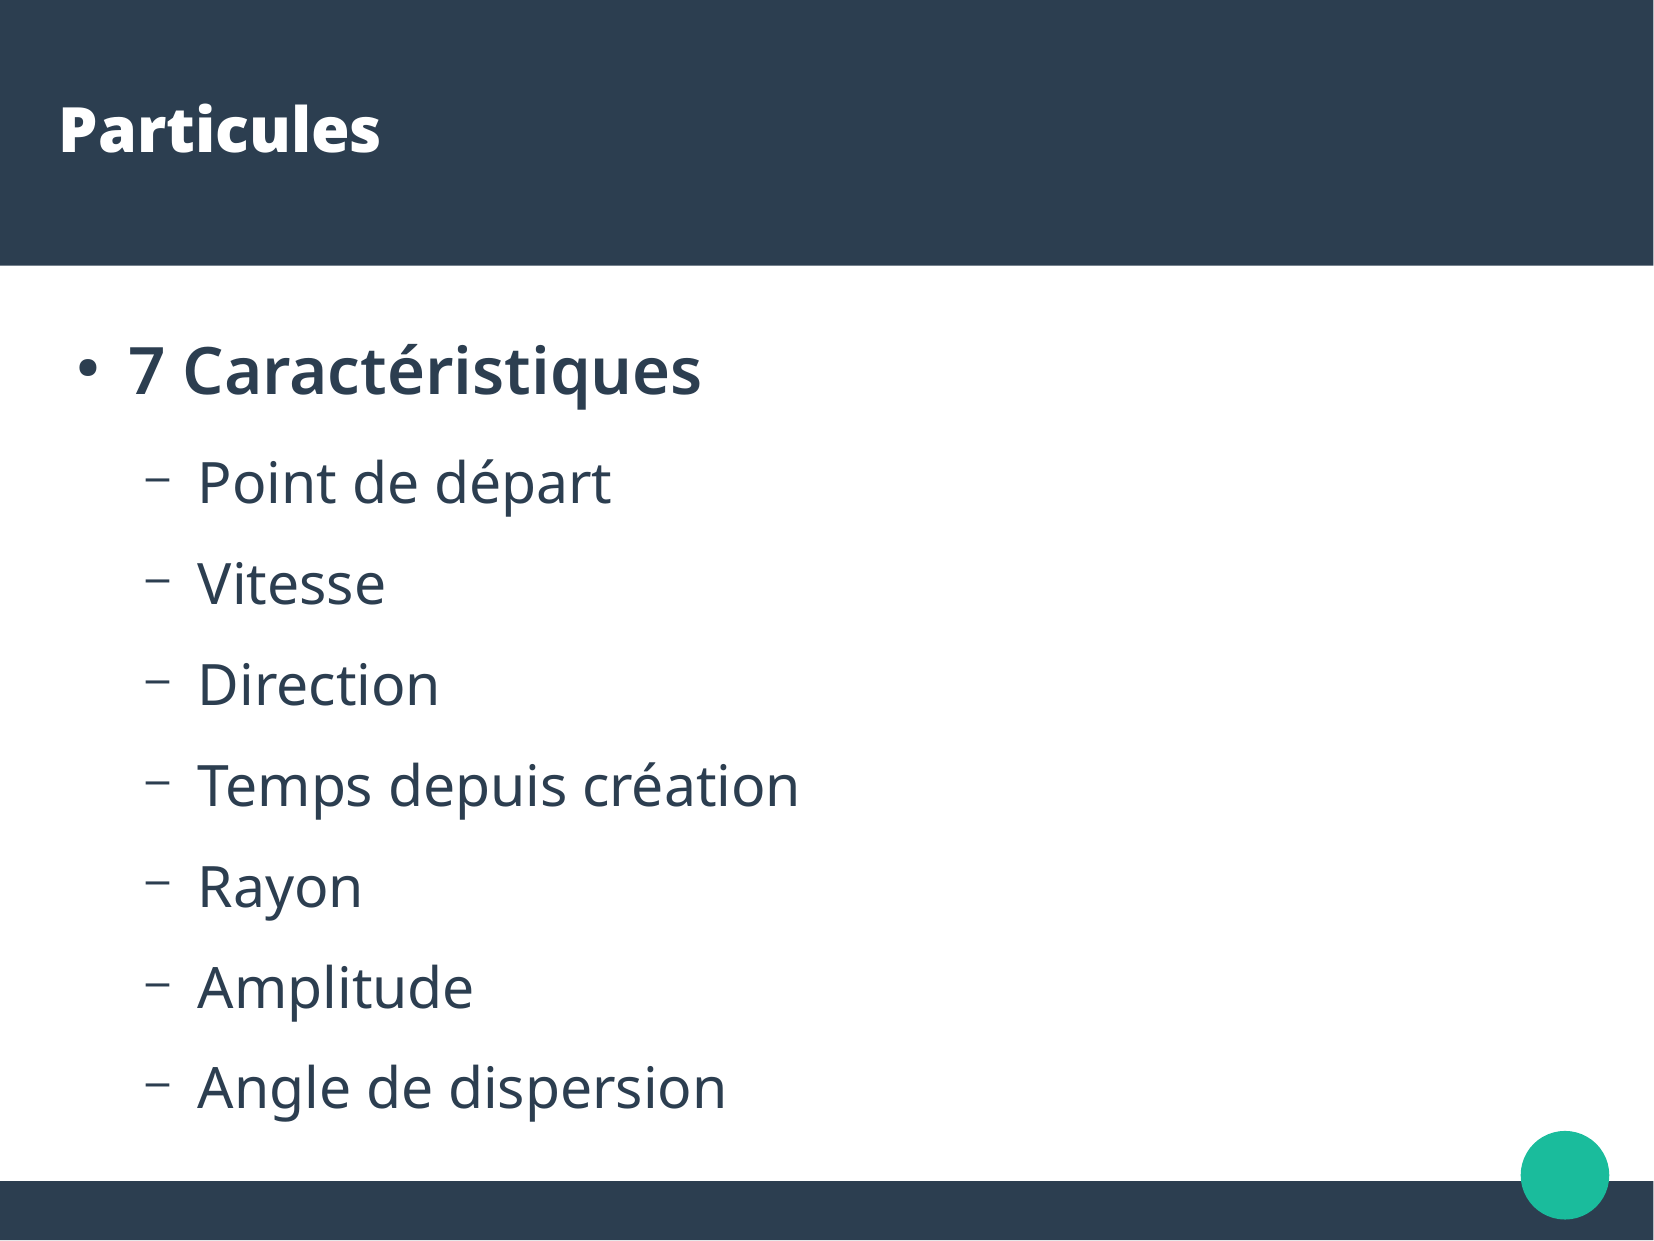

# Particules
7 Caractéristiques
Point de départ
Vitesse
Direction
Temps depuis création
Rayon
Amplitude
Angle de dispersion